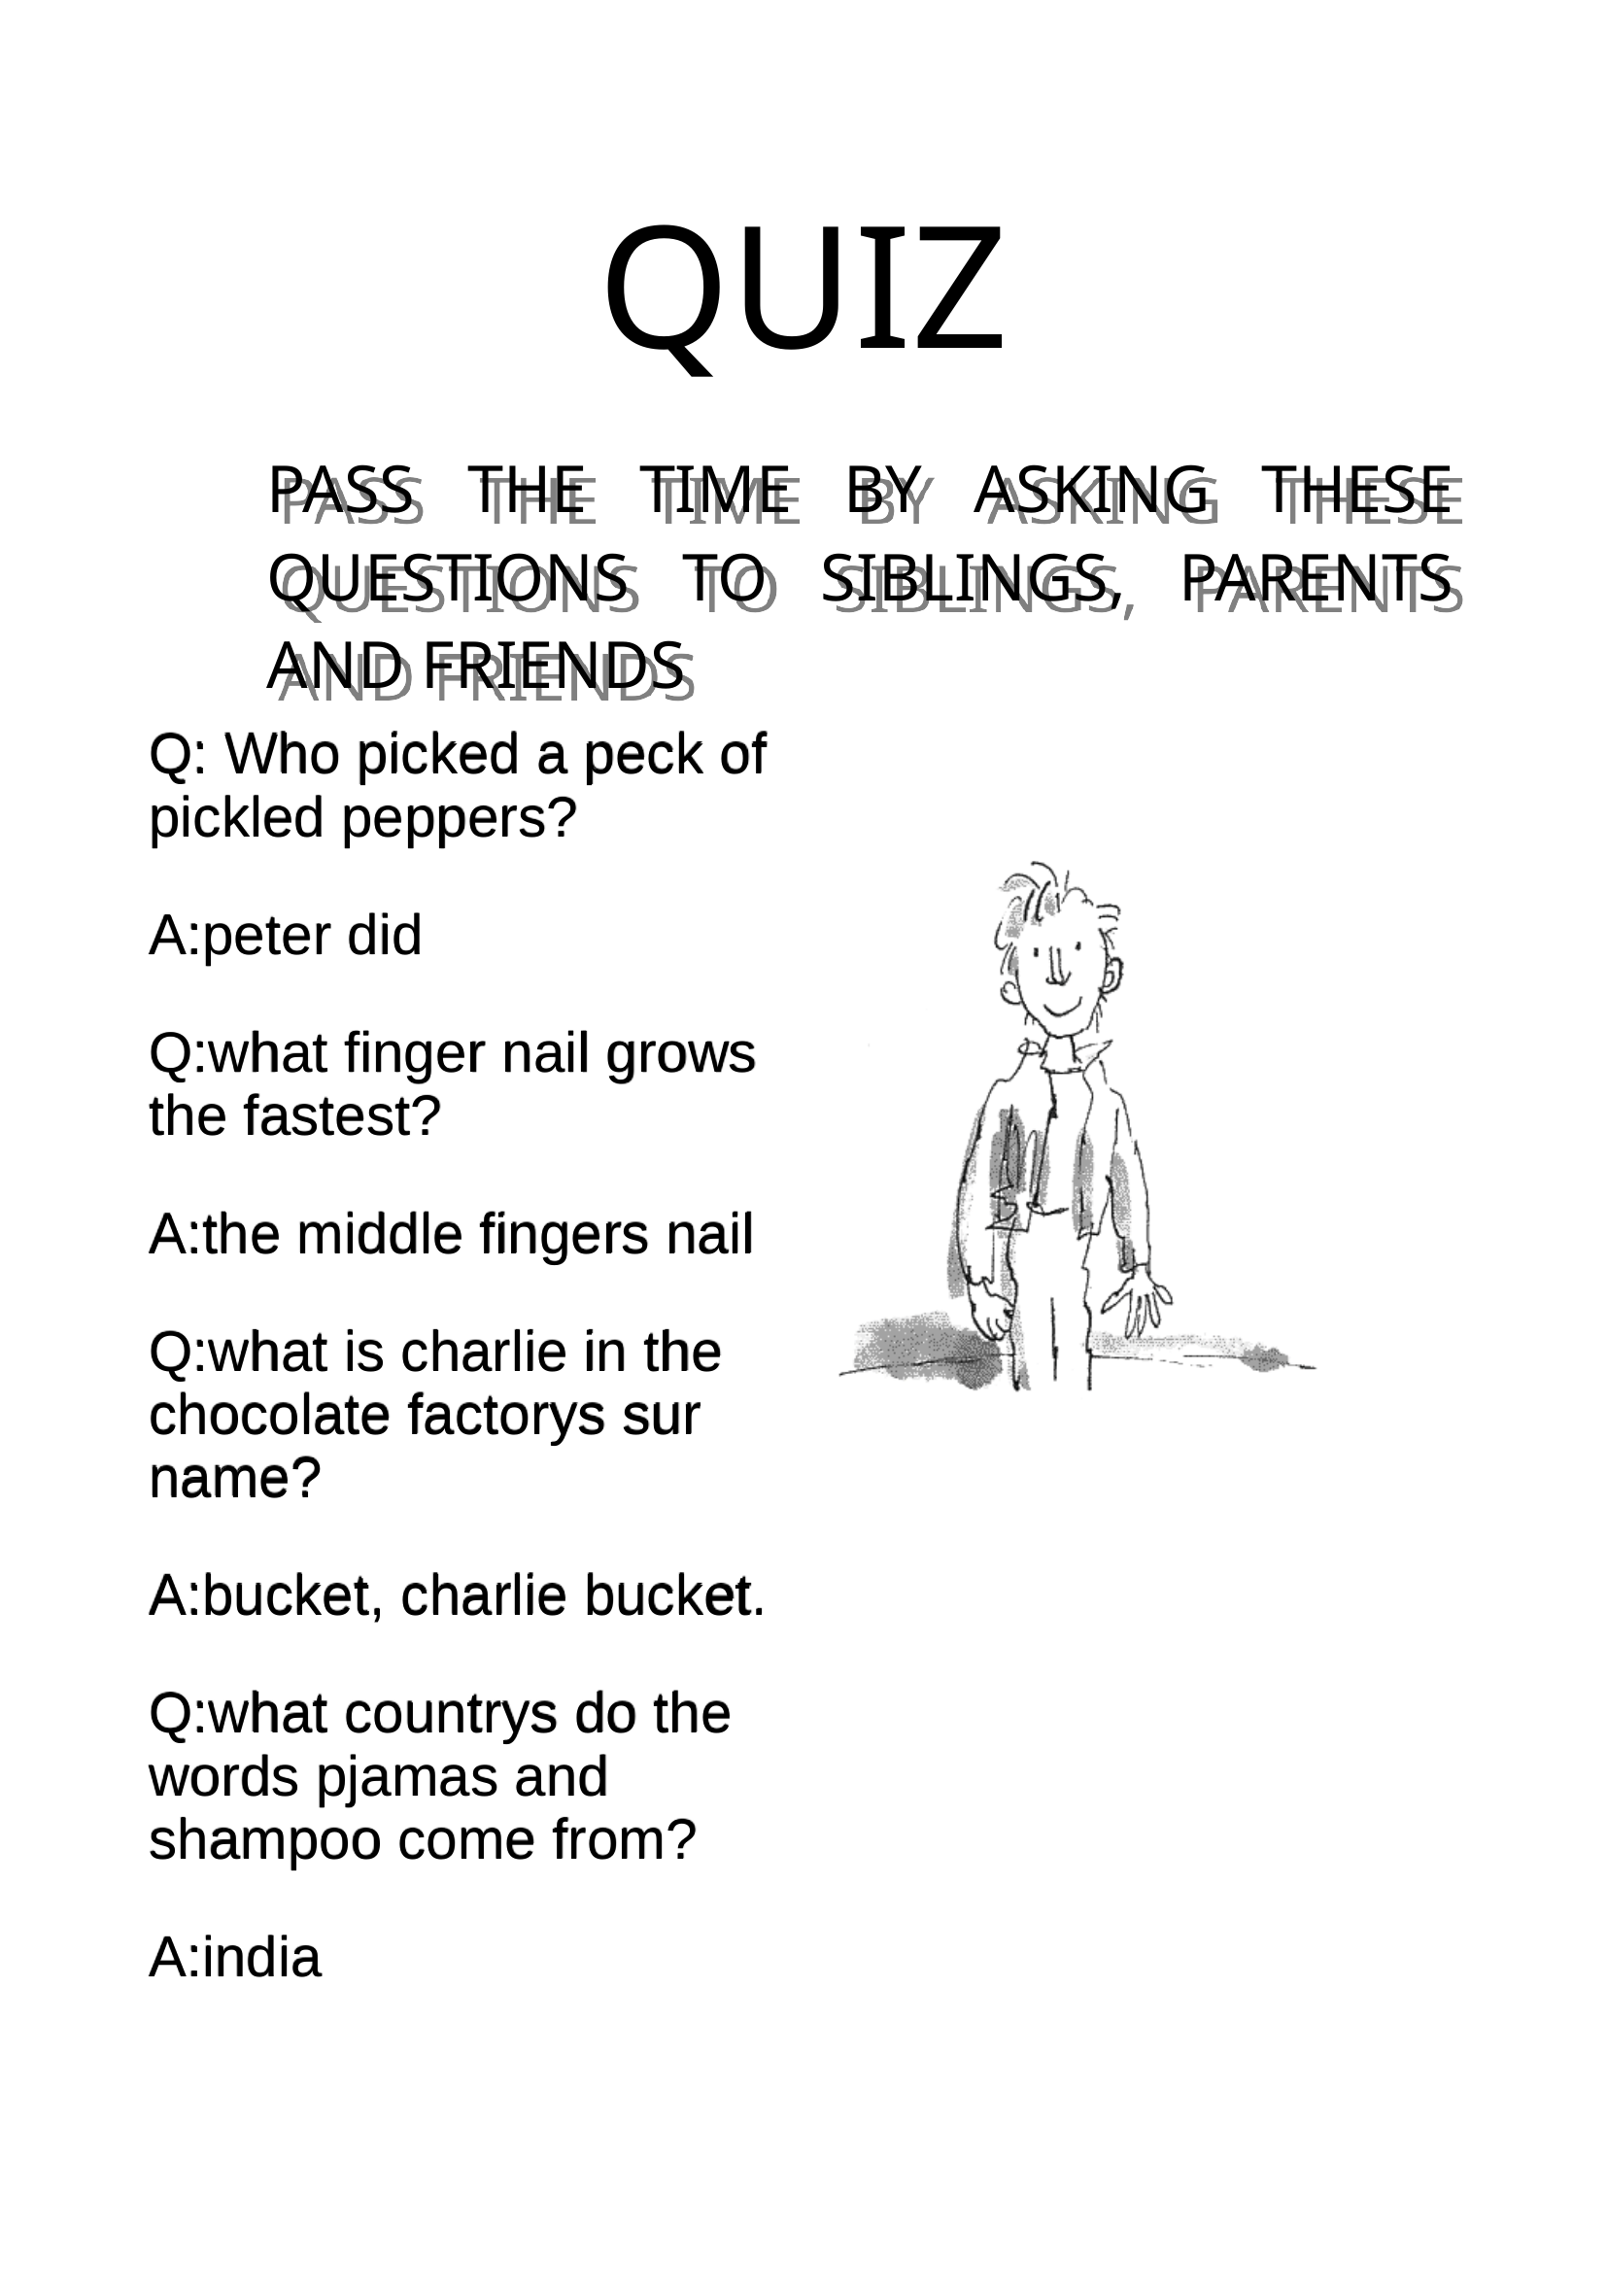

# QUIZ
PASS THE TIME BY ASKING THESE QUESTIONS TO SIBLINGS, PARENTS AND FRIENDS
Q: Who picked a peck of pickled peppers?
A:peter did
Q:what finger nail grows the fastest?
A:the middle fingers nail
Q:what is charlie in the chocolate factorys sur name?
A:bucket, charlie bucket.
Q:what countrys do the words pjamas and shampoo come from?
A:india